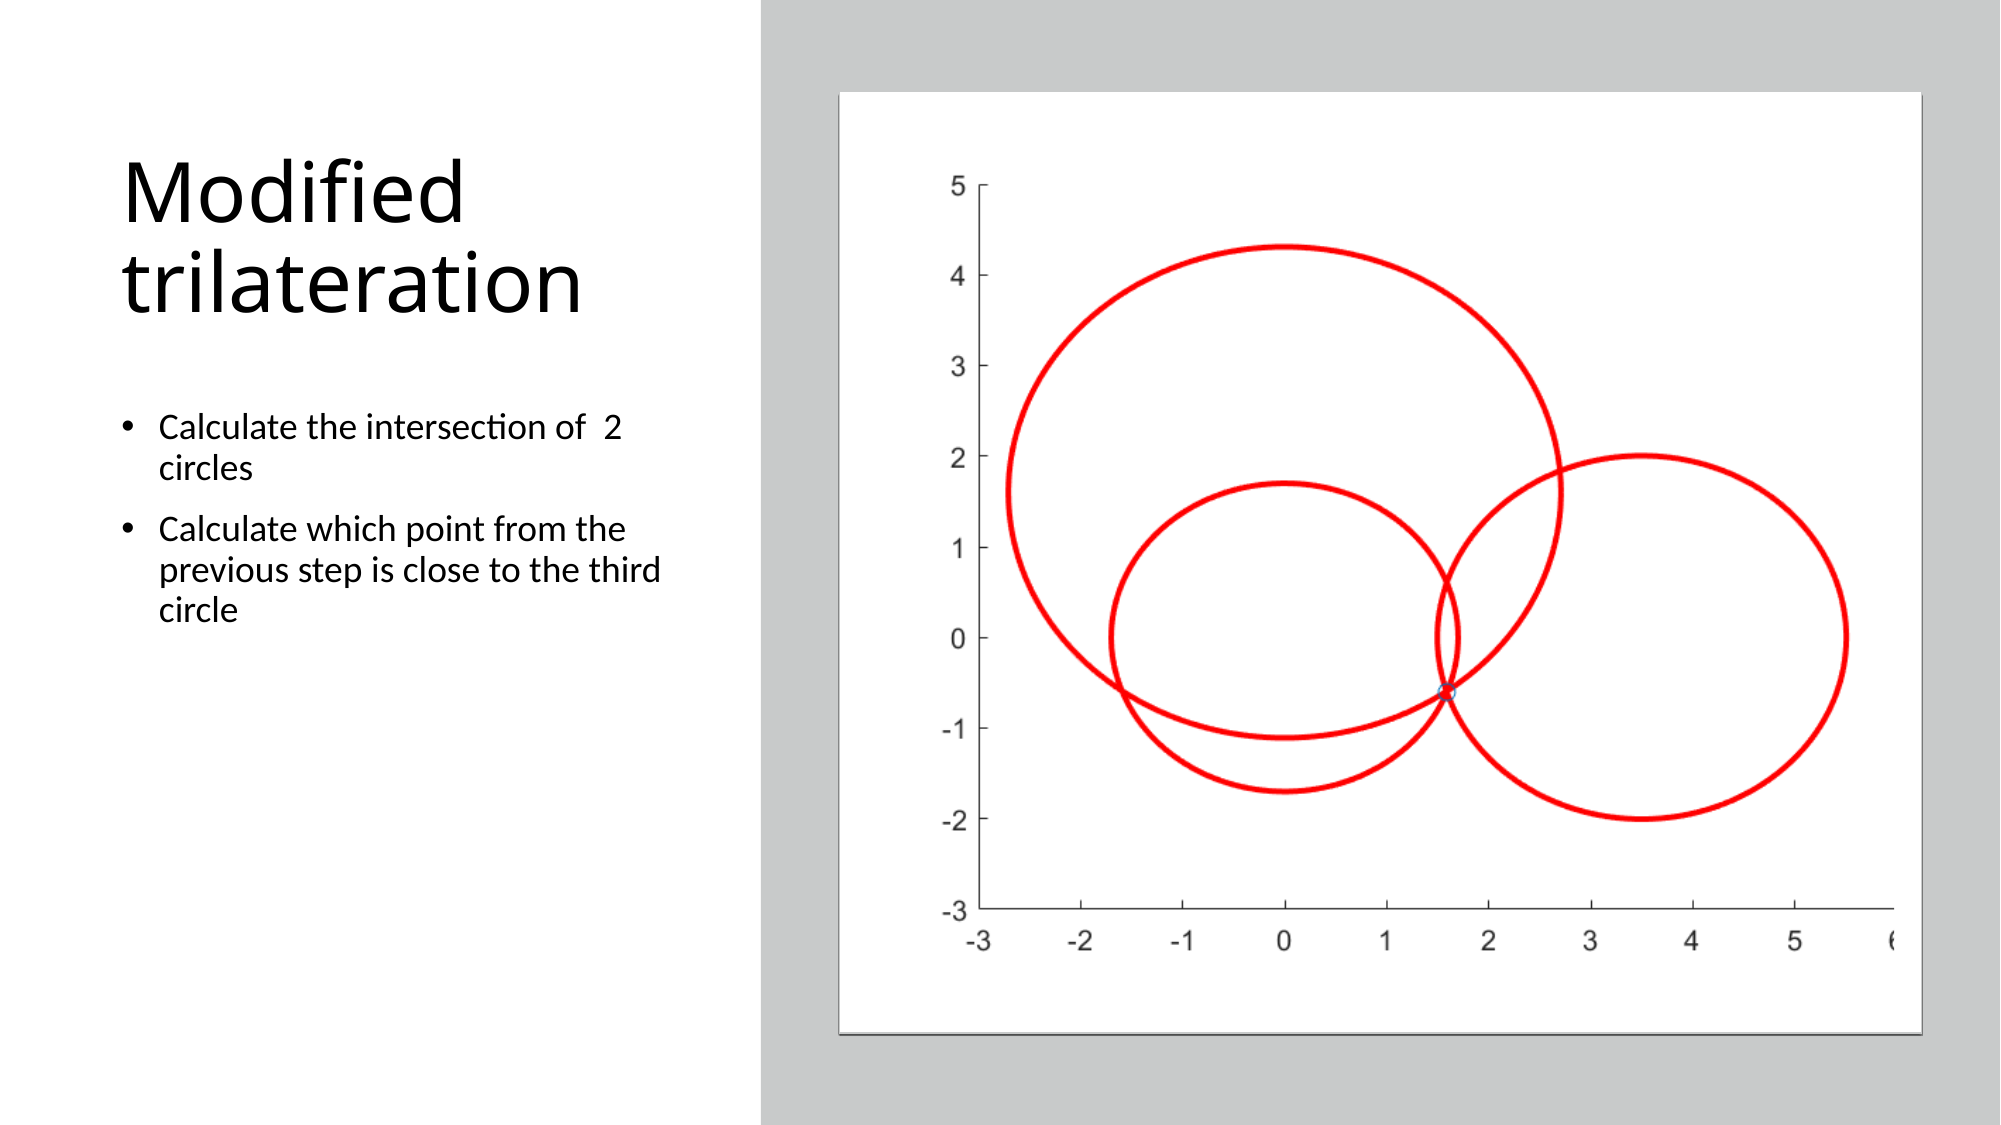

# Modified trilateration
Calculate the intersection of 2 circles
Calculate which point from the previous step is close to the third circle